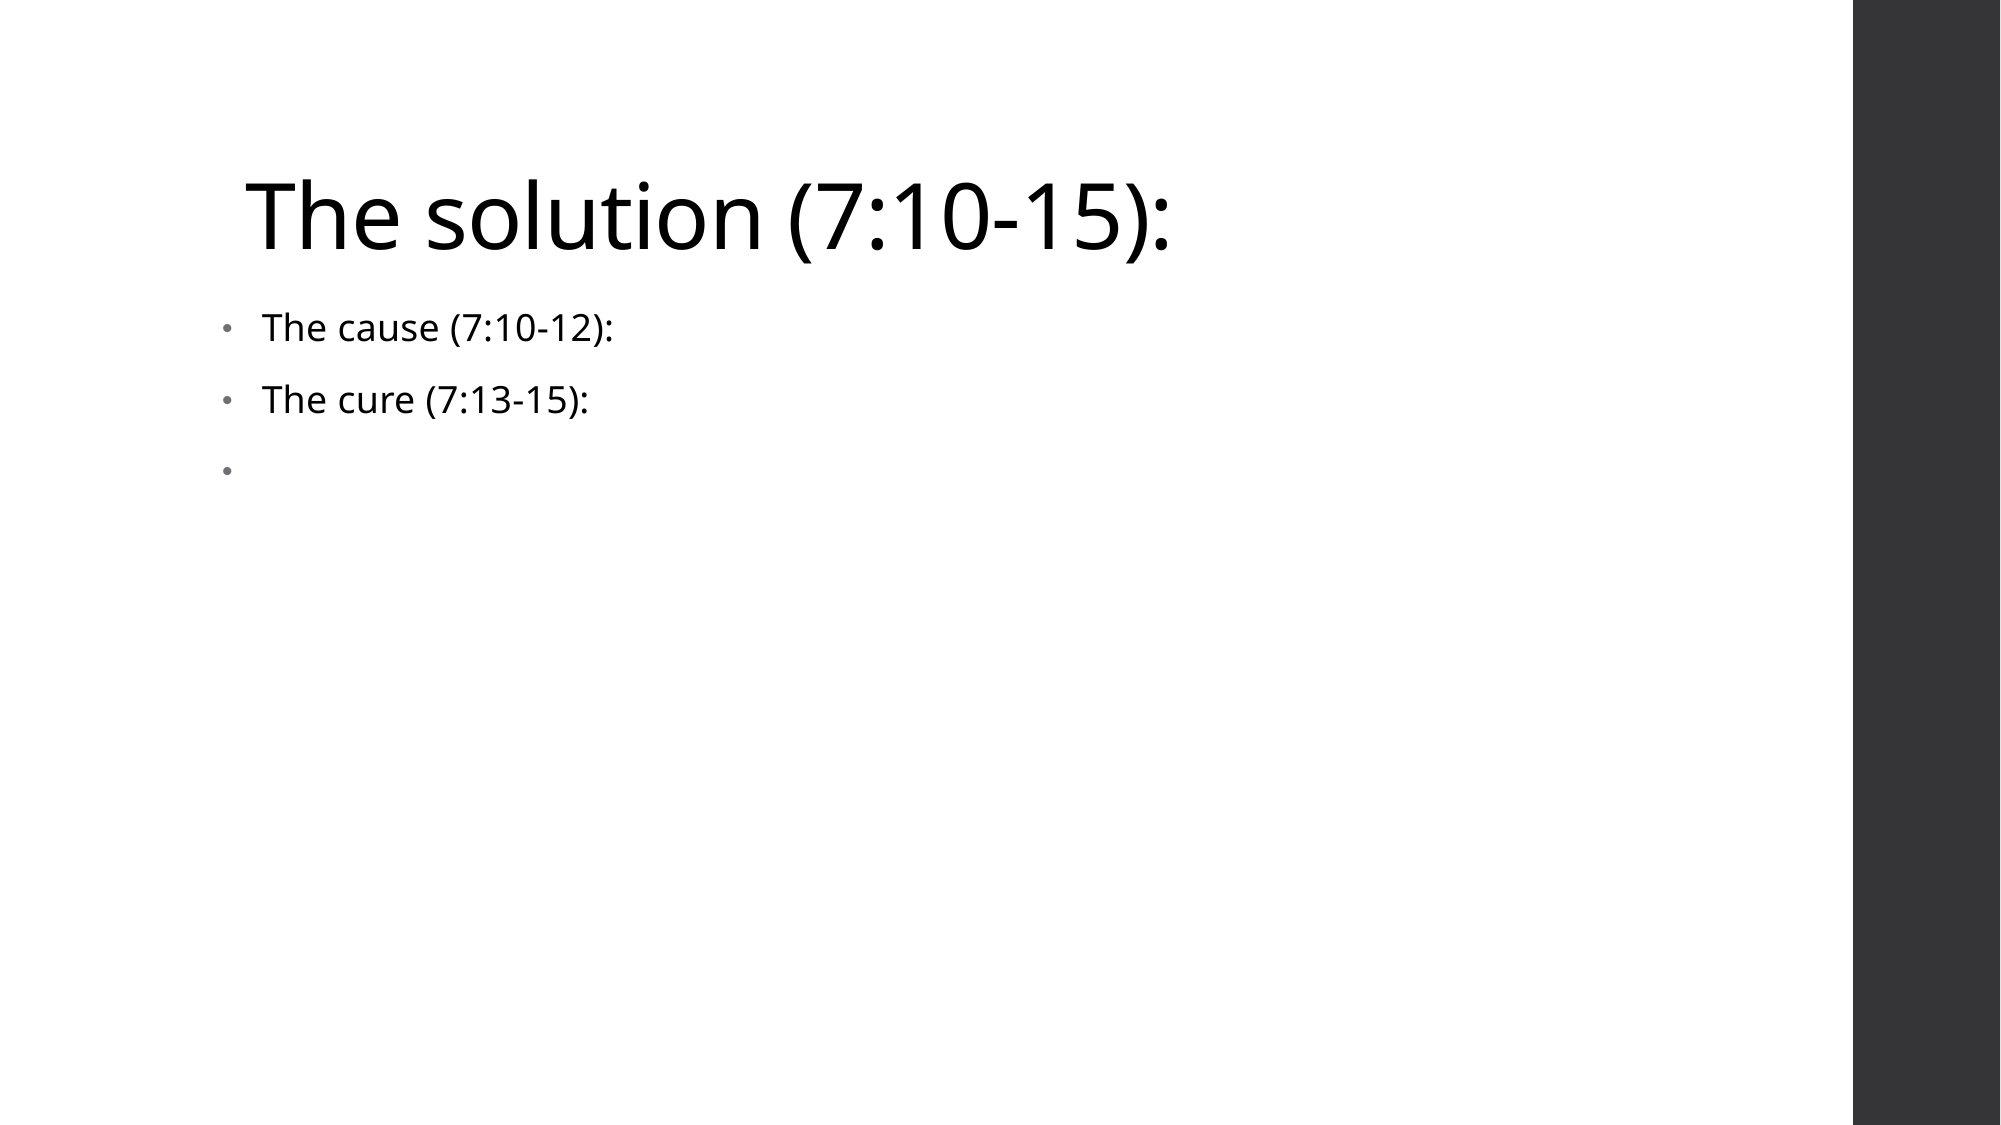

# The solution (7:10-15):
 The cause (7:10-12):
 The cure (7:13-15):